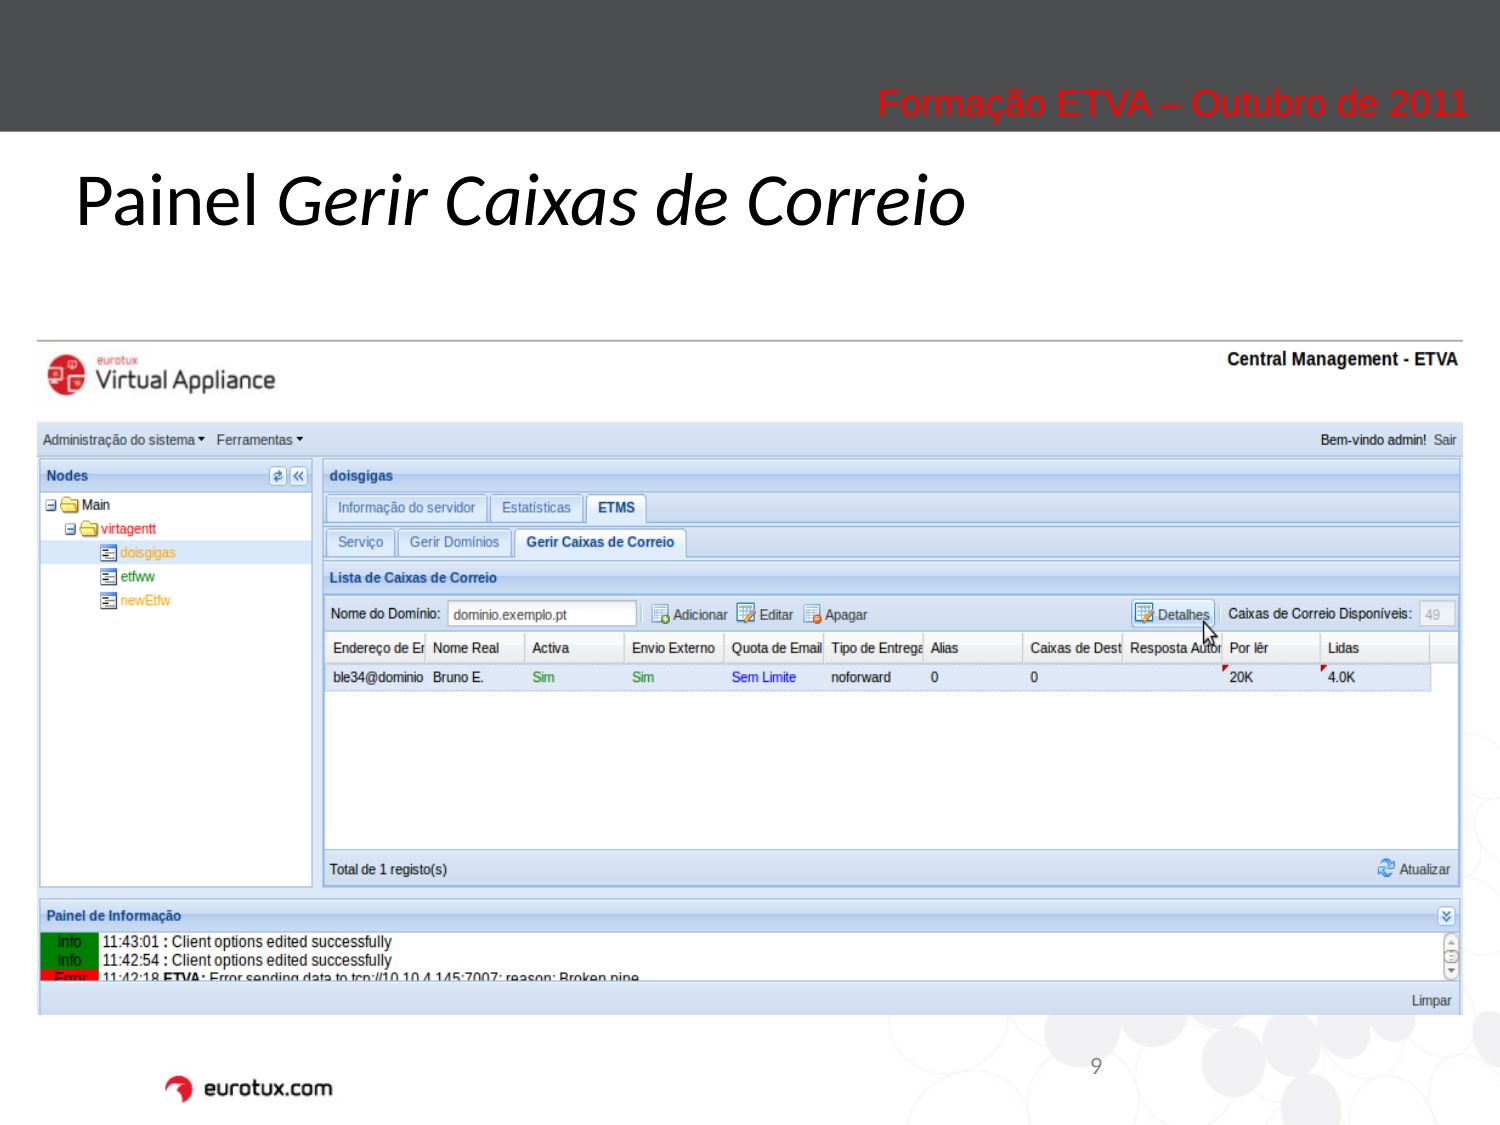

# Painel Gerir Caixas de Correio
9